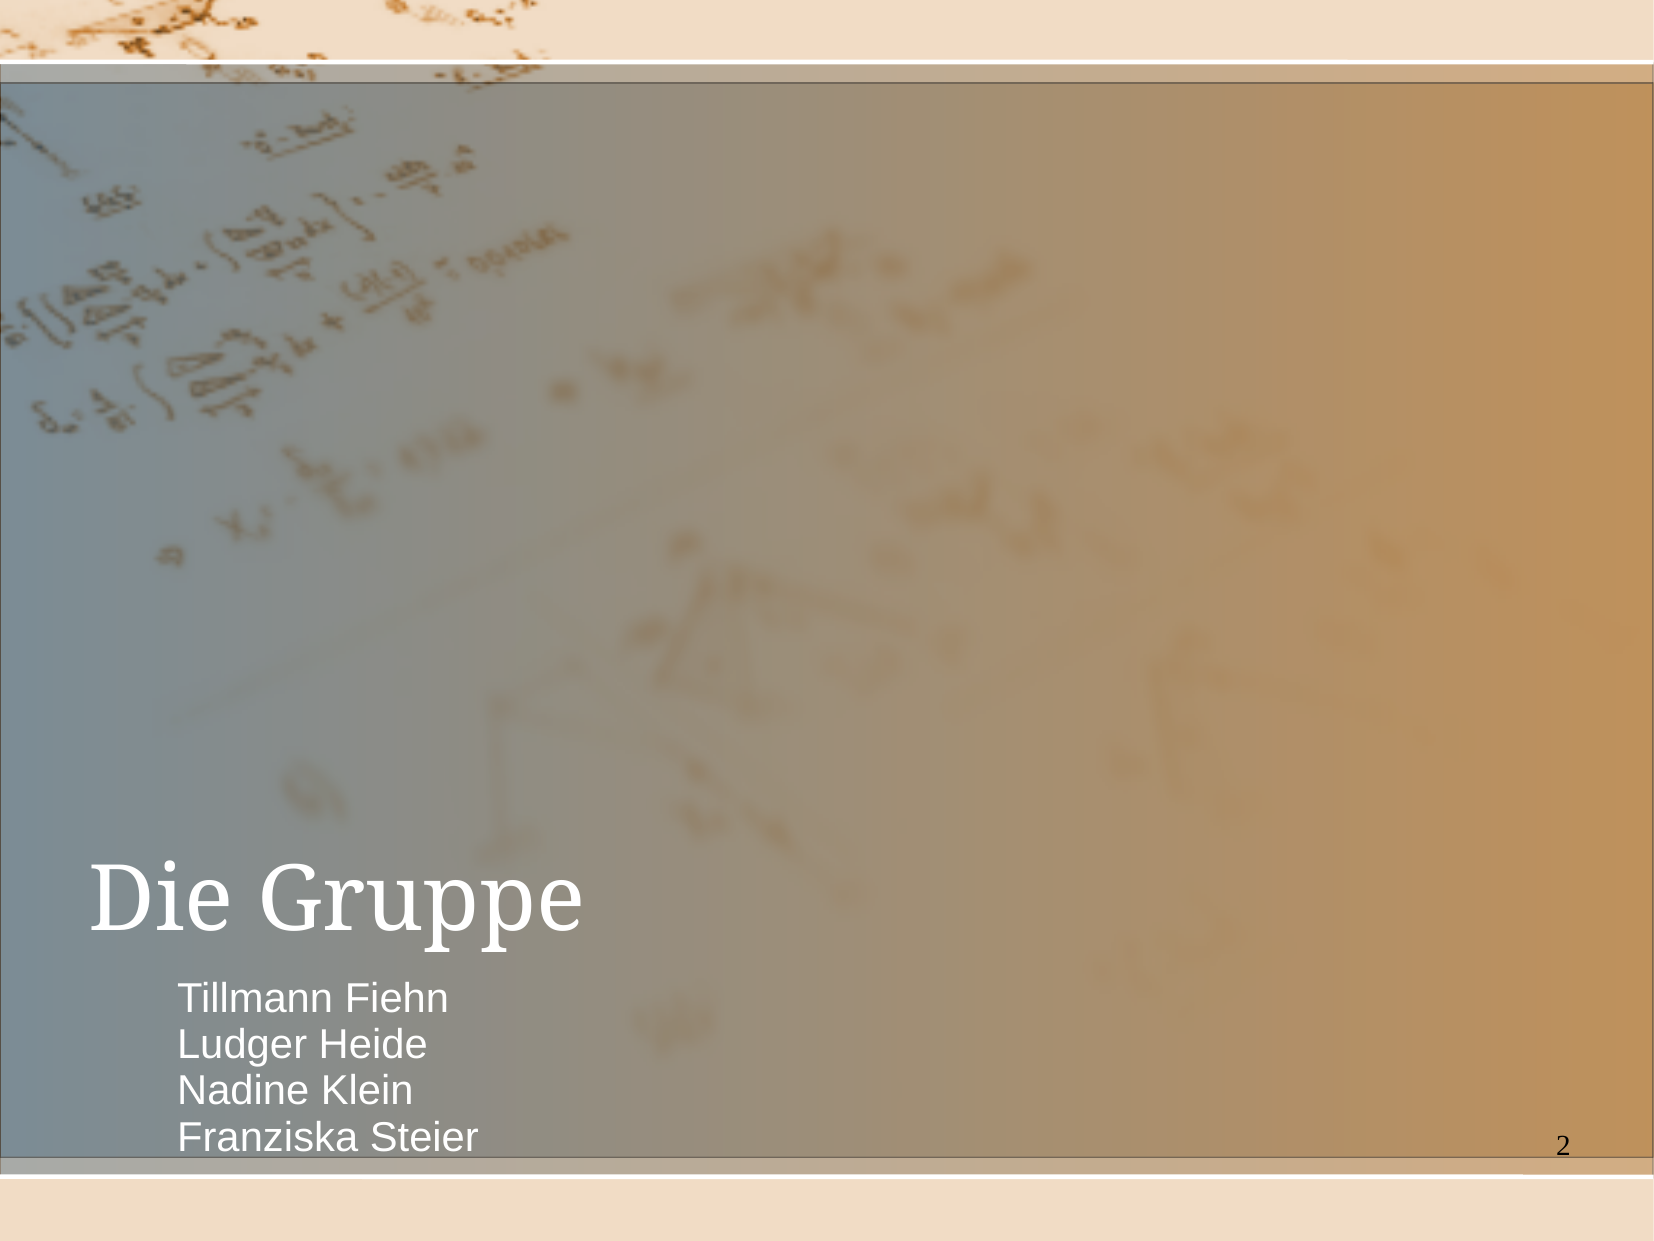

# Die Gruppe
Tillmann Fiehn
Ludger Heide
Nadine Klein
Franziska Steier